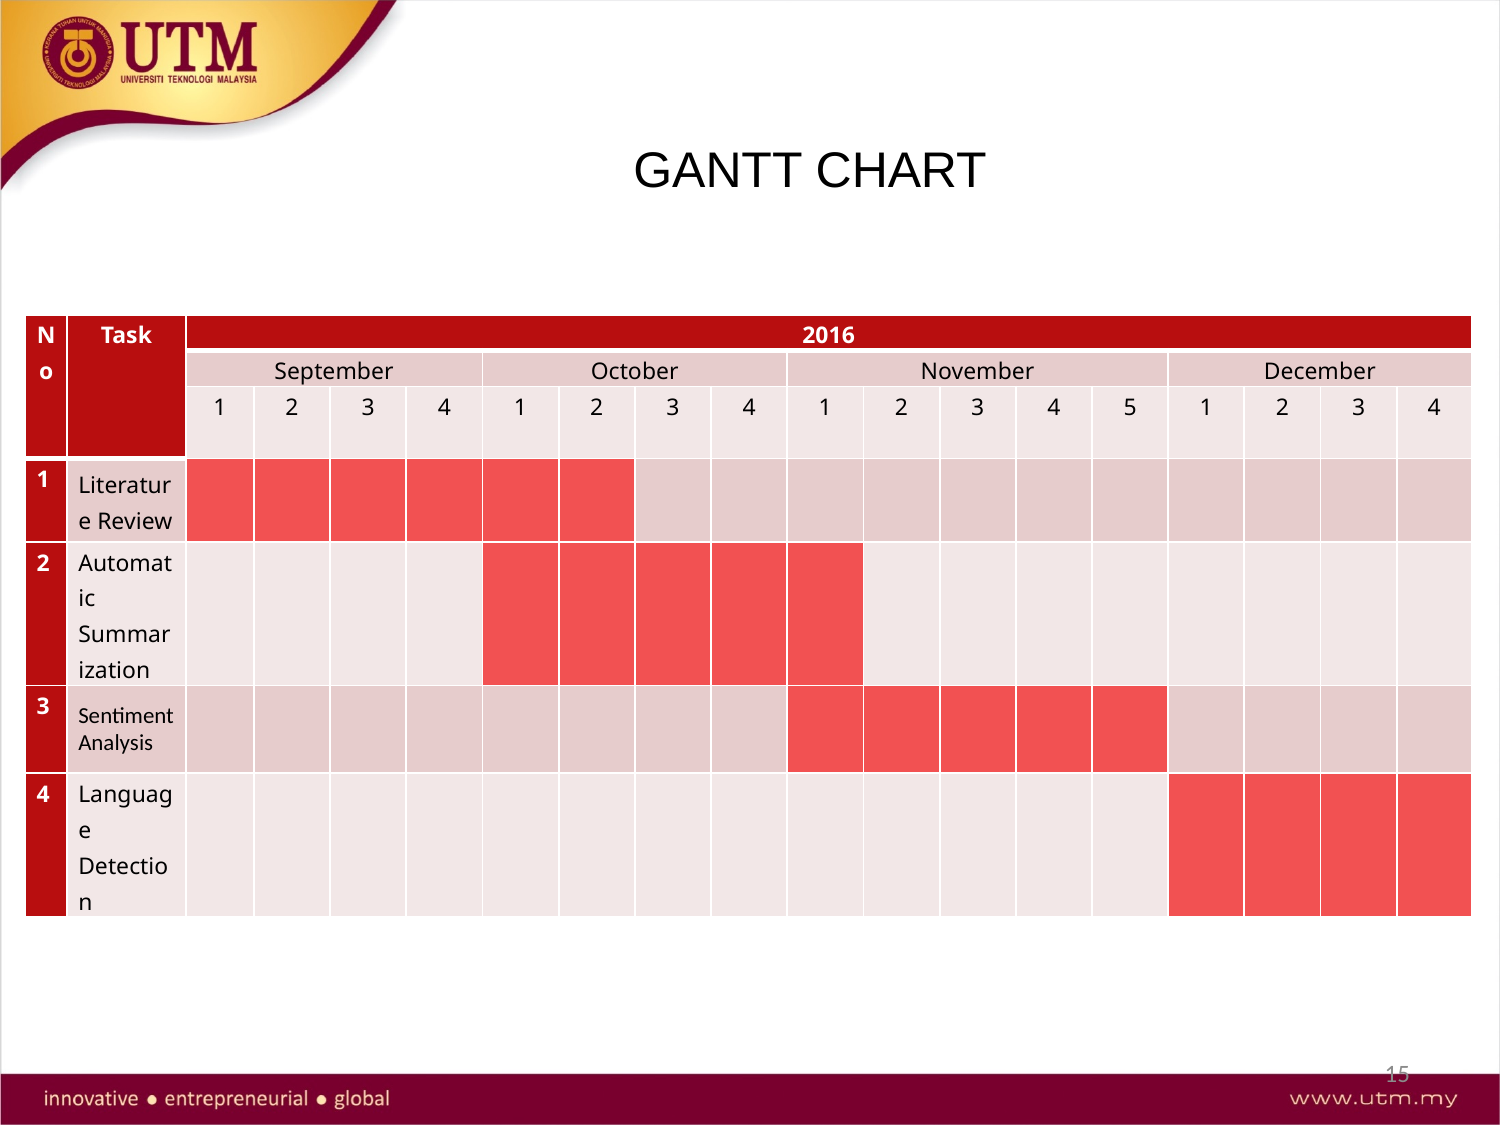

GANTT CHART
| No | Task | 2016 | | | | | | | | | | | | | | | | |
| --- | --- | --- | --- | --- | --- | --- | --- | --- | --- | --- | --- | --- | --- | --- | --- | --- | --- | --- |
| | | September | | | | October | | | | November | | | | | December | | | |
| | | 1 | 2 | 3 | 4 | 1 | 2 | 3 | 4 | 1 | 2 | 3 | 4 | 5 | 1 | 2 | 3 | 4 |
| 1 | Literature Review | | | | | | | | | | | | | | | | | |
| 2 | Automatic Summarization | | | | | | | | | | | | | | | | | |
| 3 | Sentiment Analysis | | | | | | | | | | | | | | | | | |
| 4 | Language Detection | | | | | | | | | | | | | | | | | |
15